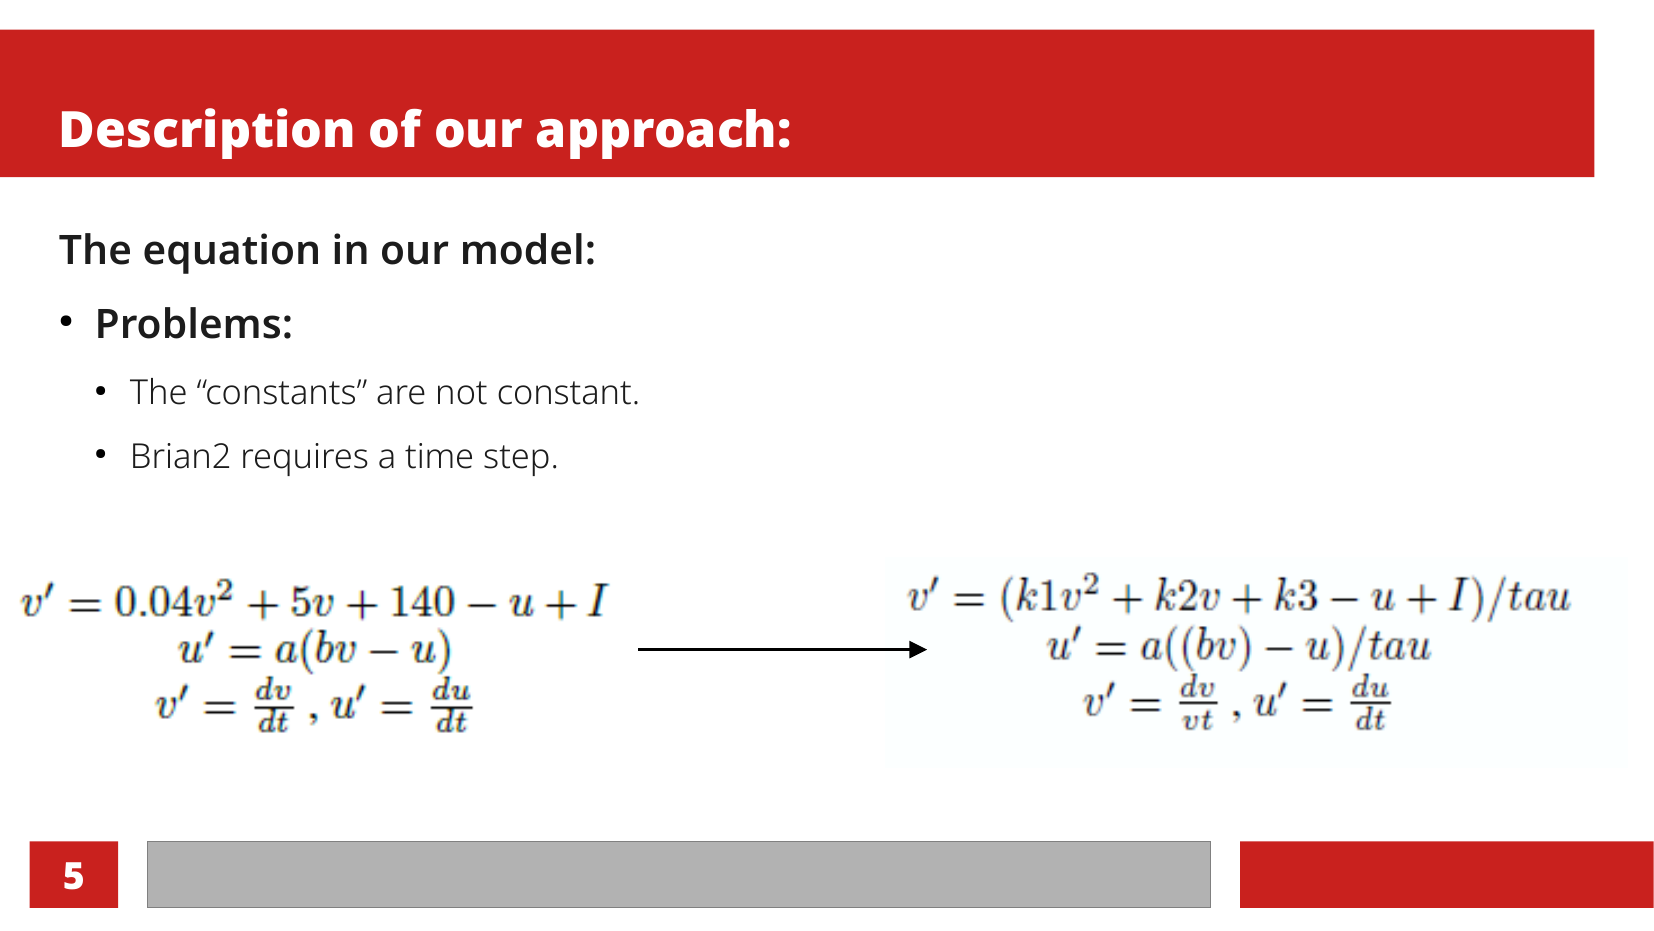

# Description of our approach:
The equation in our model:
Problems:
The “constants” are not constant.
Brian2 requires a time step.
5